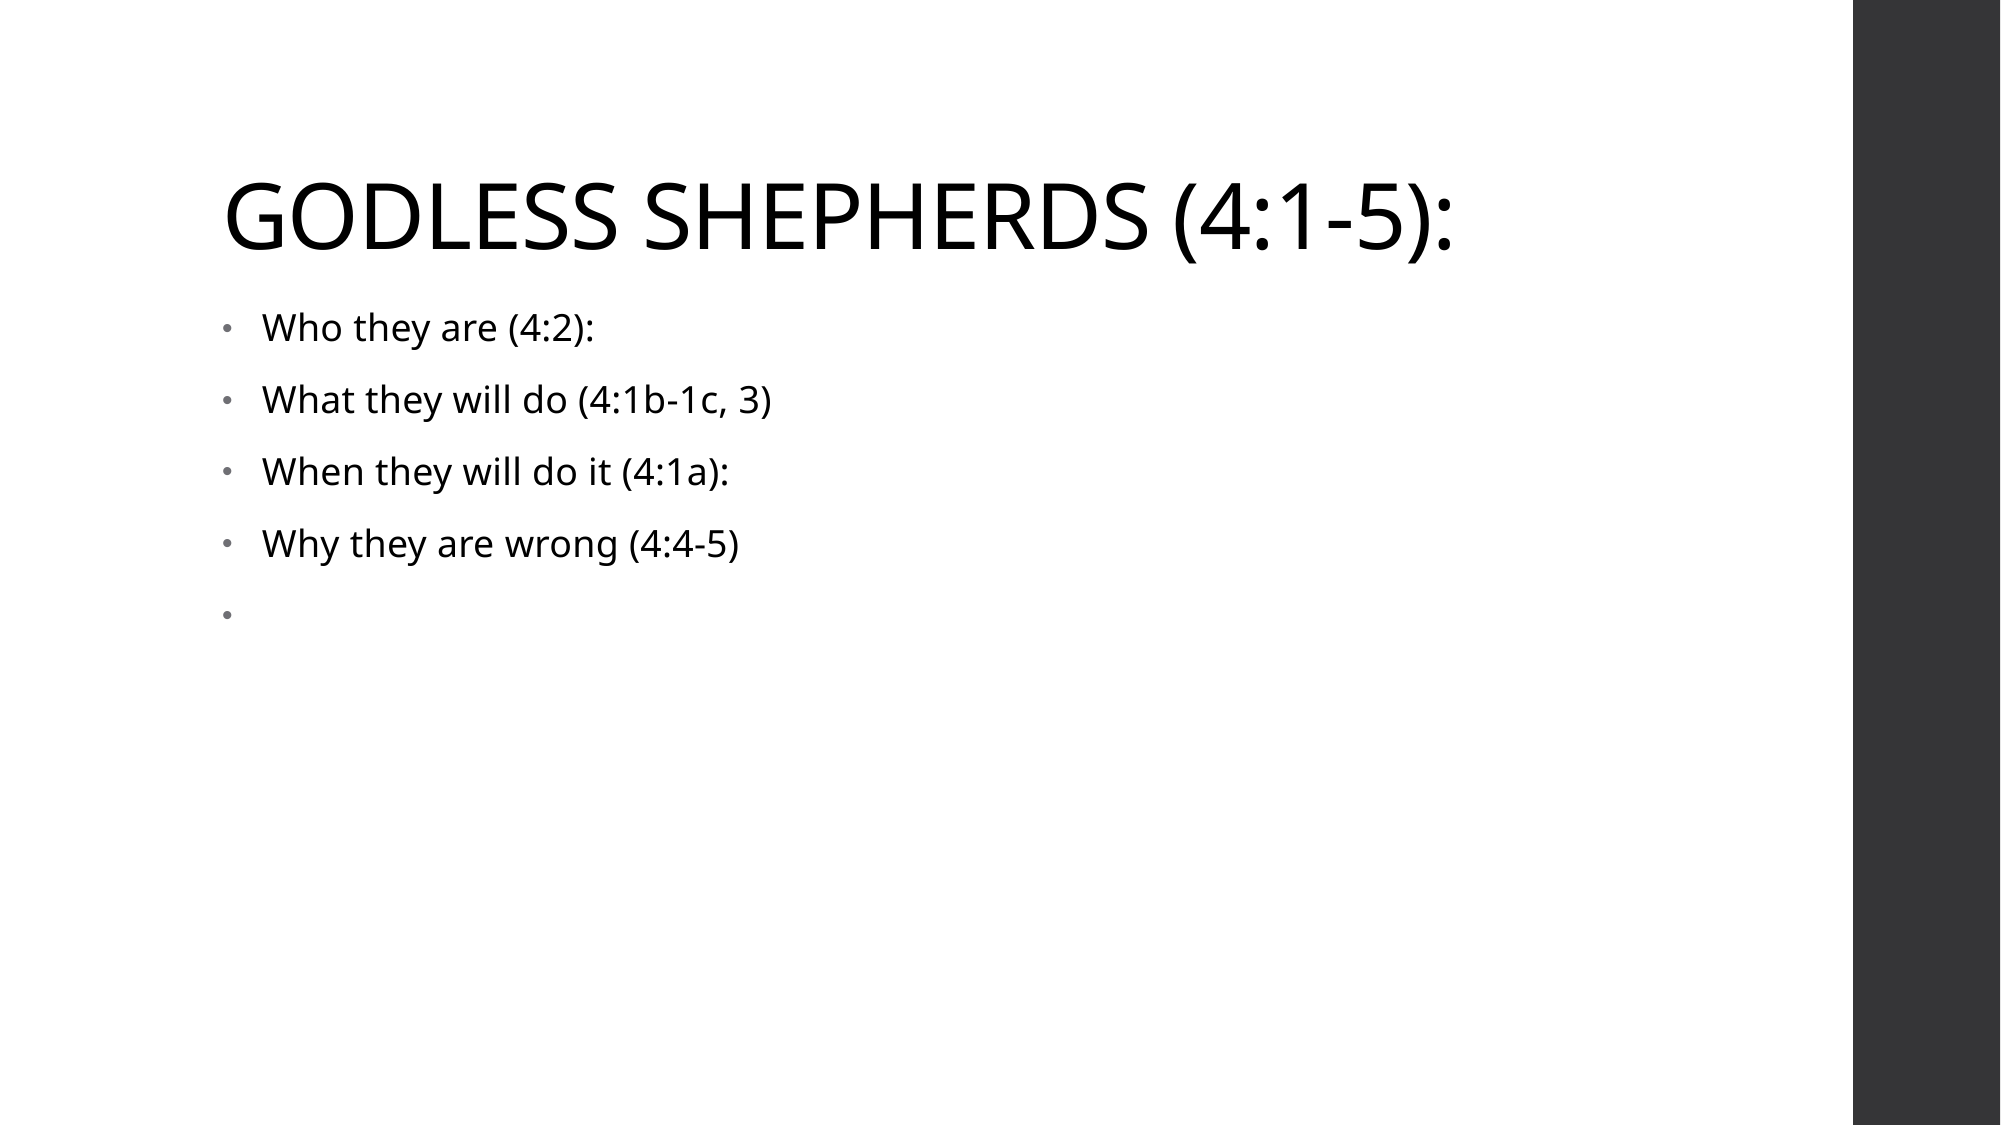

# GODLESS SHEPHERDS (4:1-5):
 Who they are (4:2):
 What they will do (4:1b-1c, 3)
 When they will do it (4:1a):
 Why they are wrong (4:4-5)